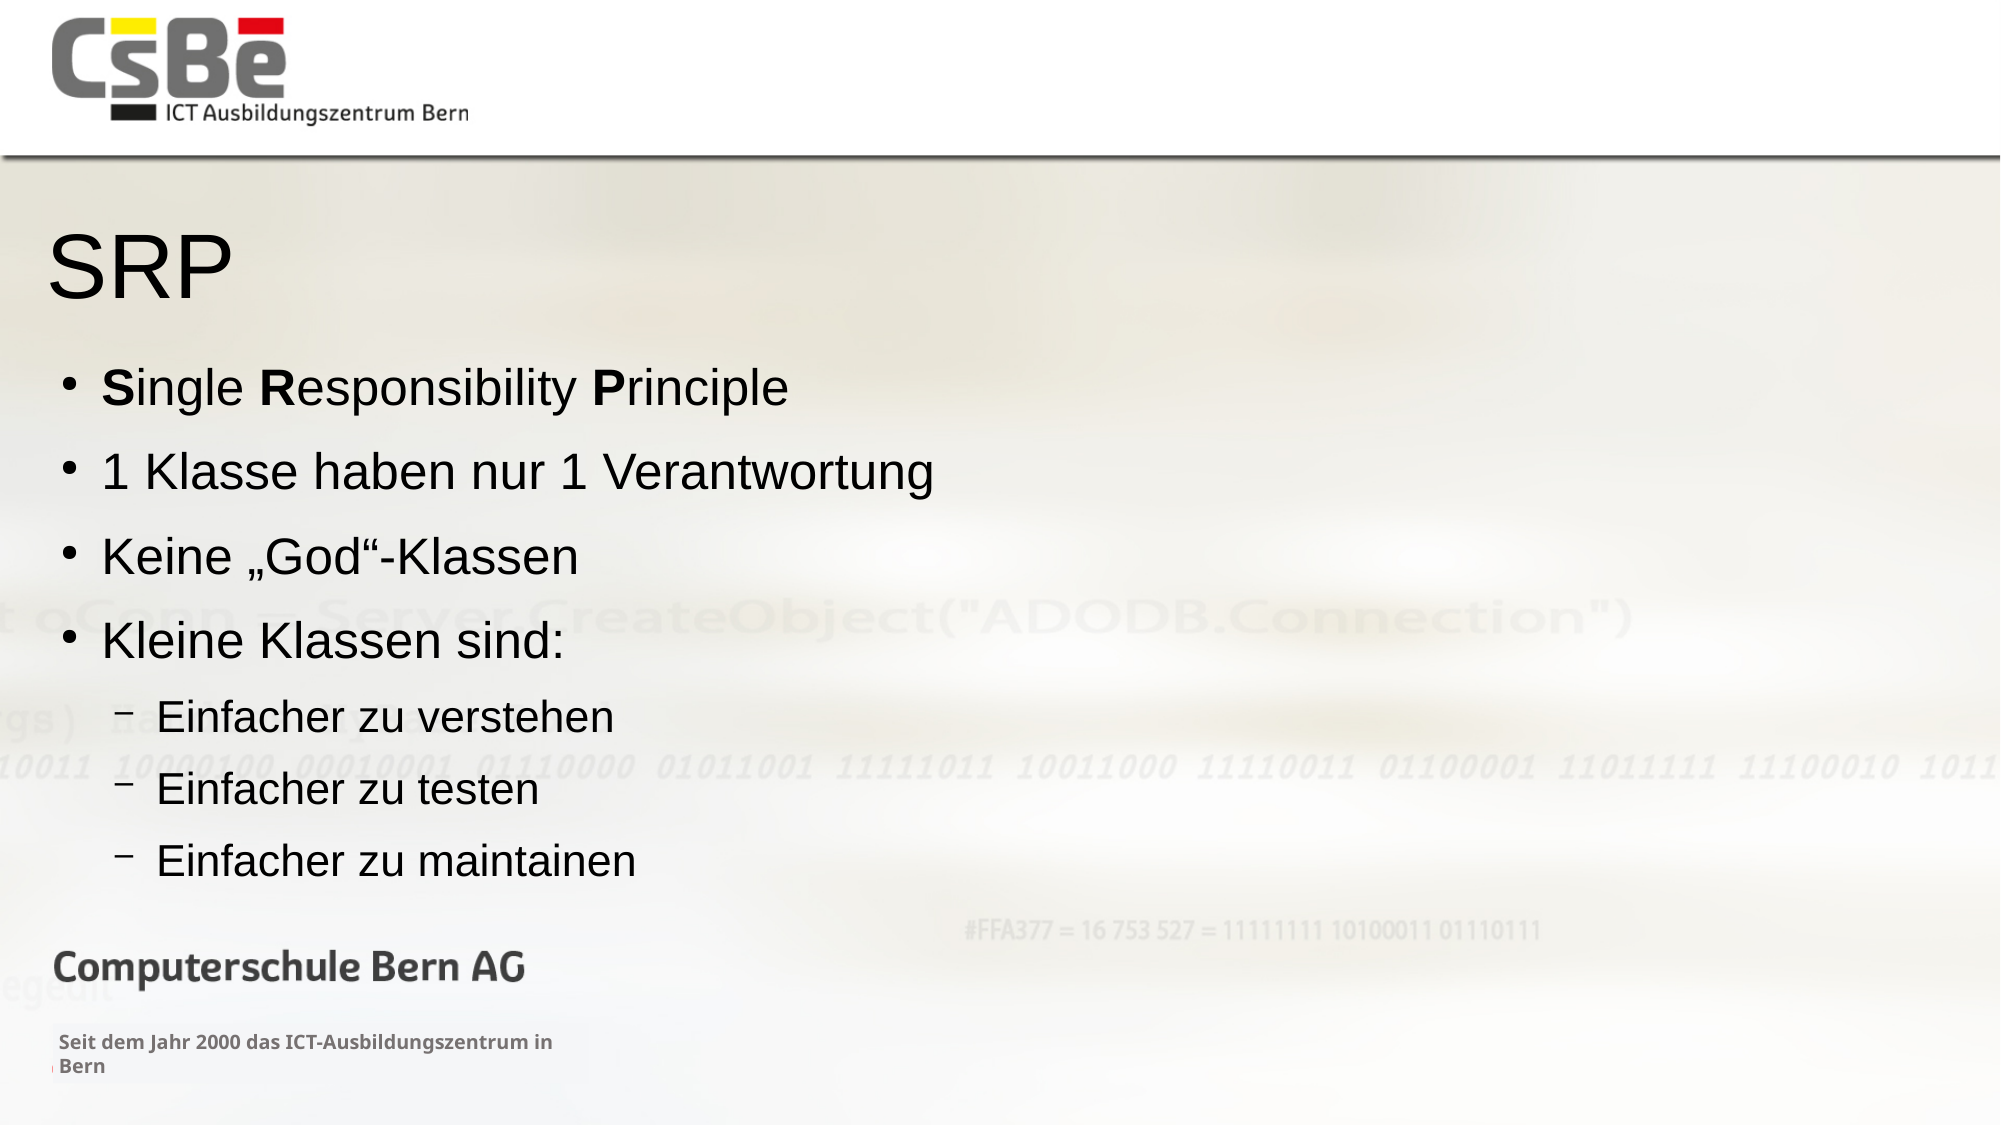

SRP
# Single Responsibility Principle
1 Klasse haben nur 1 Verantwortung
Keine „God“-Klassen
Kleine Klassen sind:
Einfacher zu verstehen
Einfacher zu testen
Einfacher zu maintainen